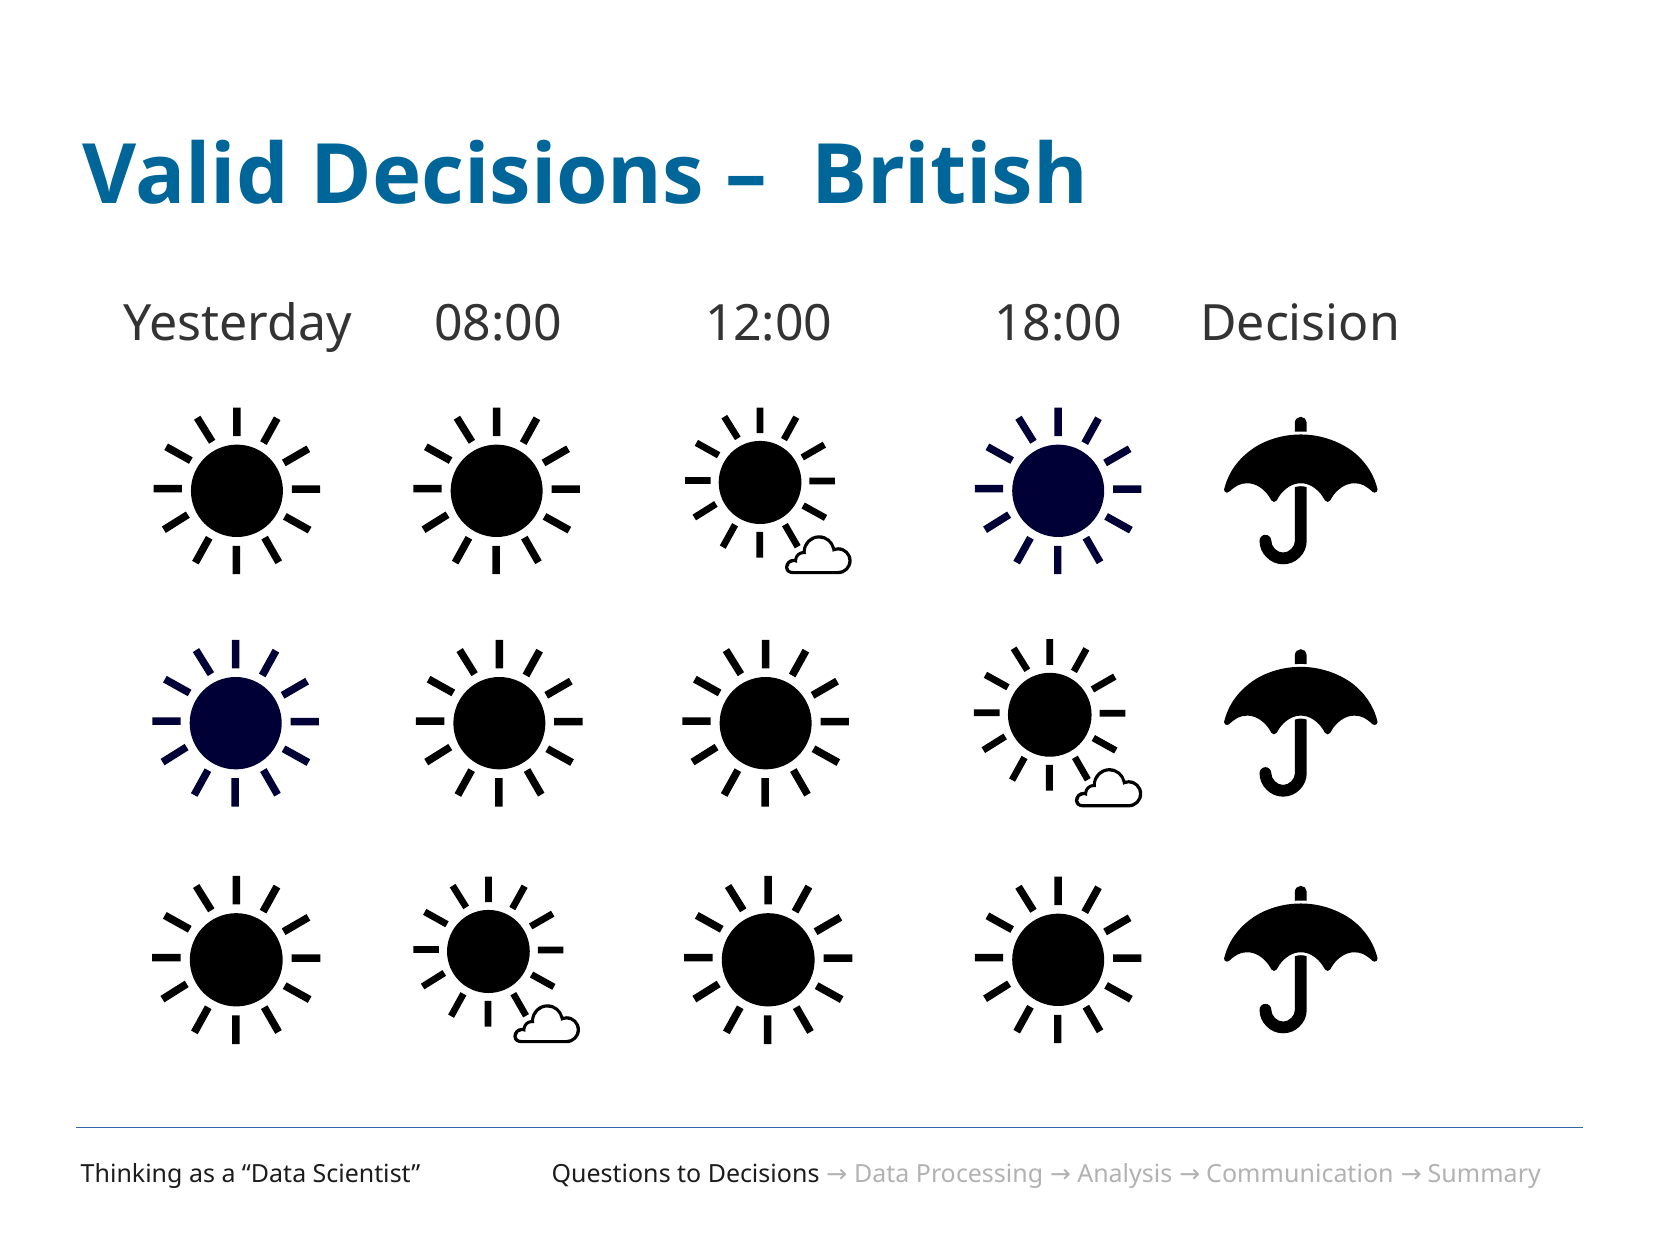

# Valid Decisions – British
Yesterday
08:00
12:00
Decision
18:00
Thinking as a “Data Scientist”
Questions to Decisions → Data Processing → Analysis → Communication → Summary